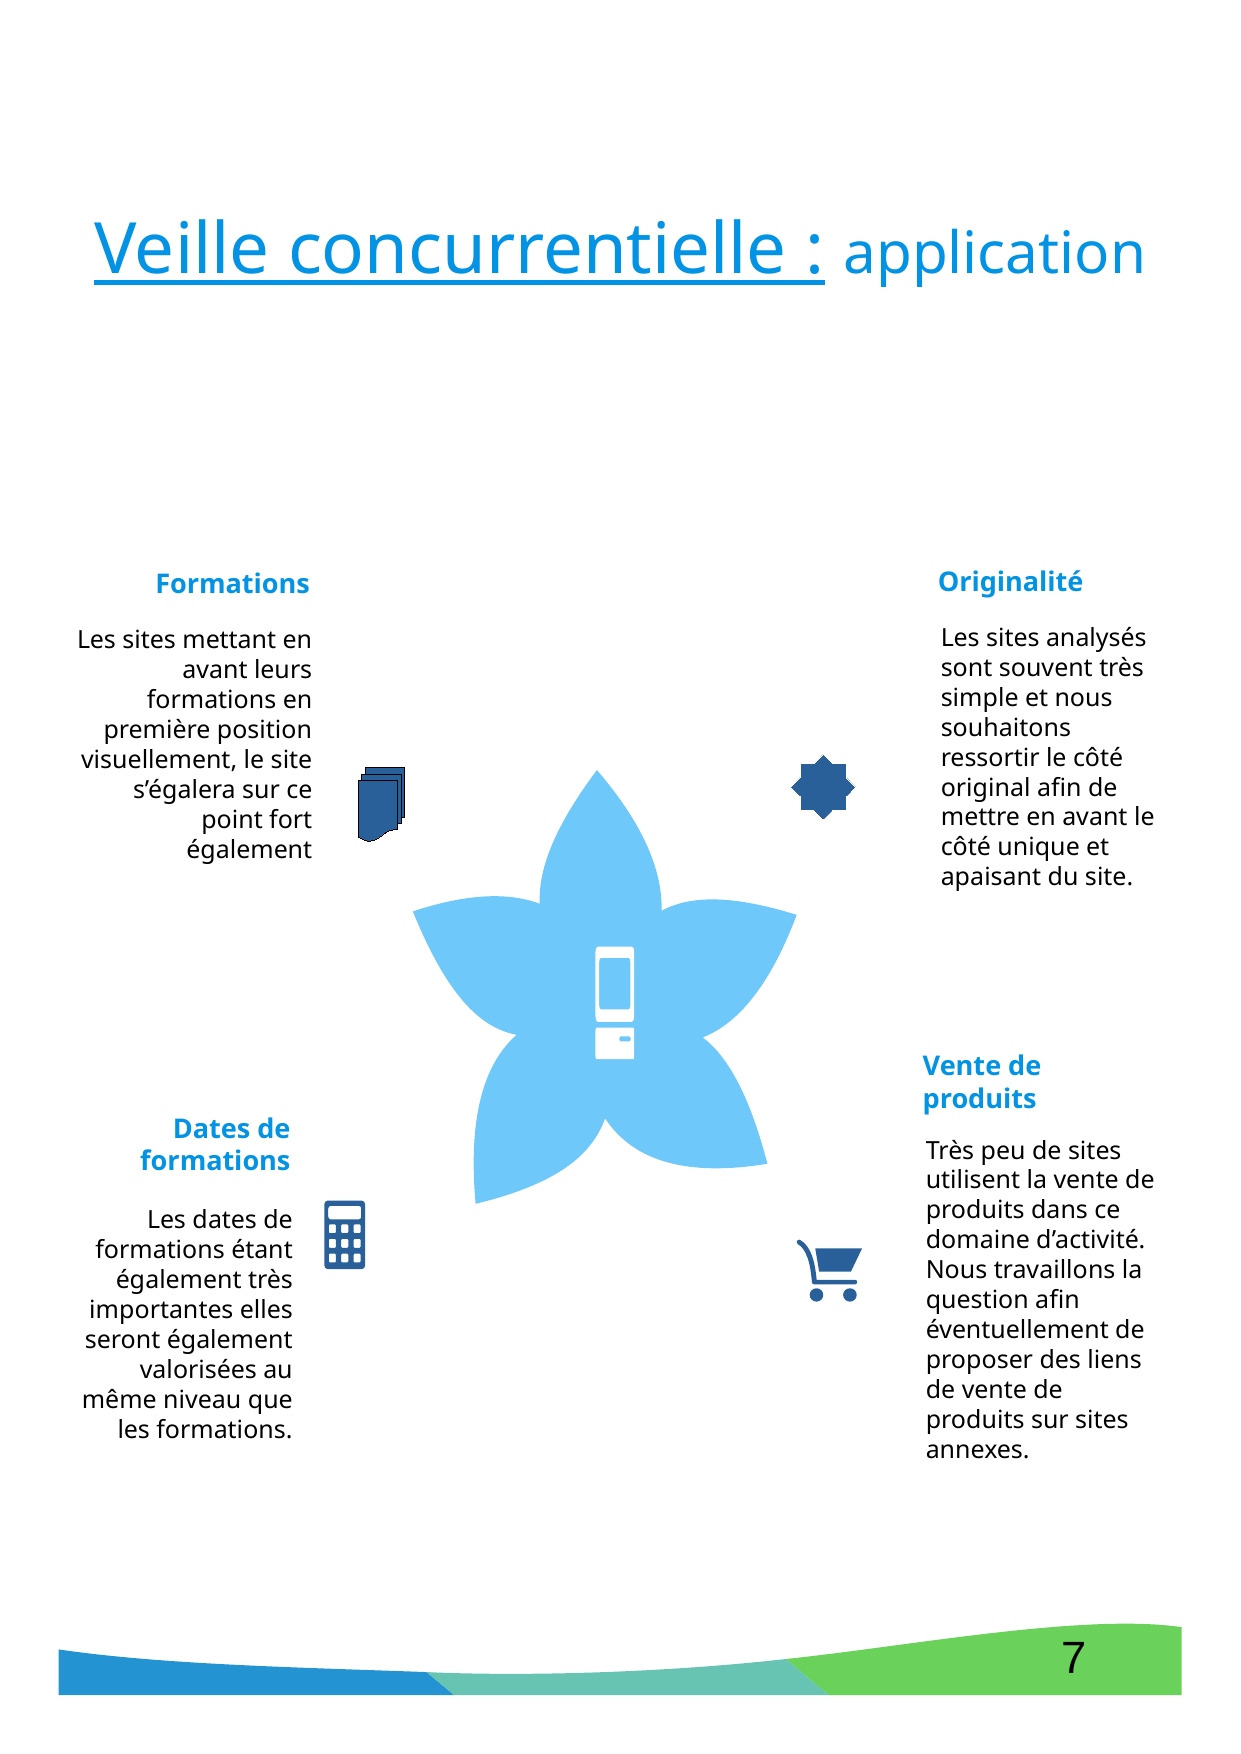

Veille concurrentielle : application
Originalité
Formations
Les sites analysés sont souvent très simple et nous souhaitons ressortir le côté original afin de mettre en avant le côté unique et apaisant du site.
Les sites mettant en avant leurs formations en première position visuellement, le site s’égalera sur ce point fort également
Vente de produits
Dates de formations
Très peu de sites utilisent la vente de produits dans ce domaine d’activité. Nous travaillons la question afin éventuellement de proposer des liens de vente de produits sur sites annexes.
Les dates de formations étant également très importantes elles seront également valorisées au même niveau que les formations.